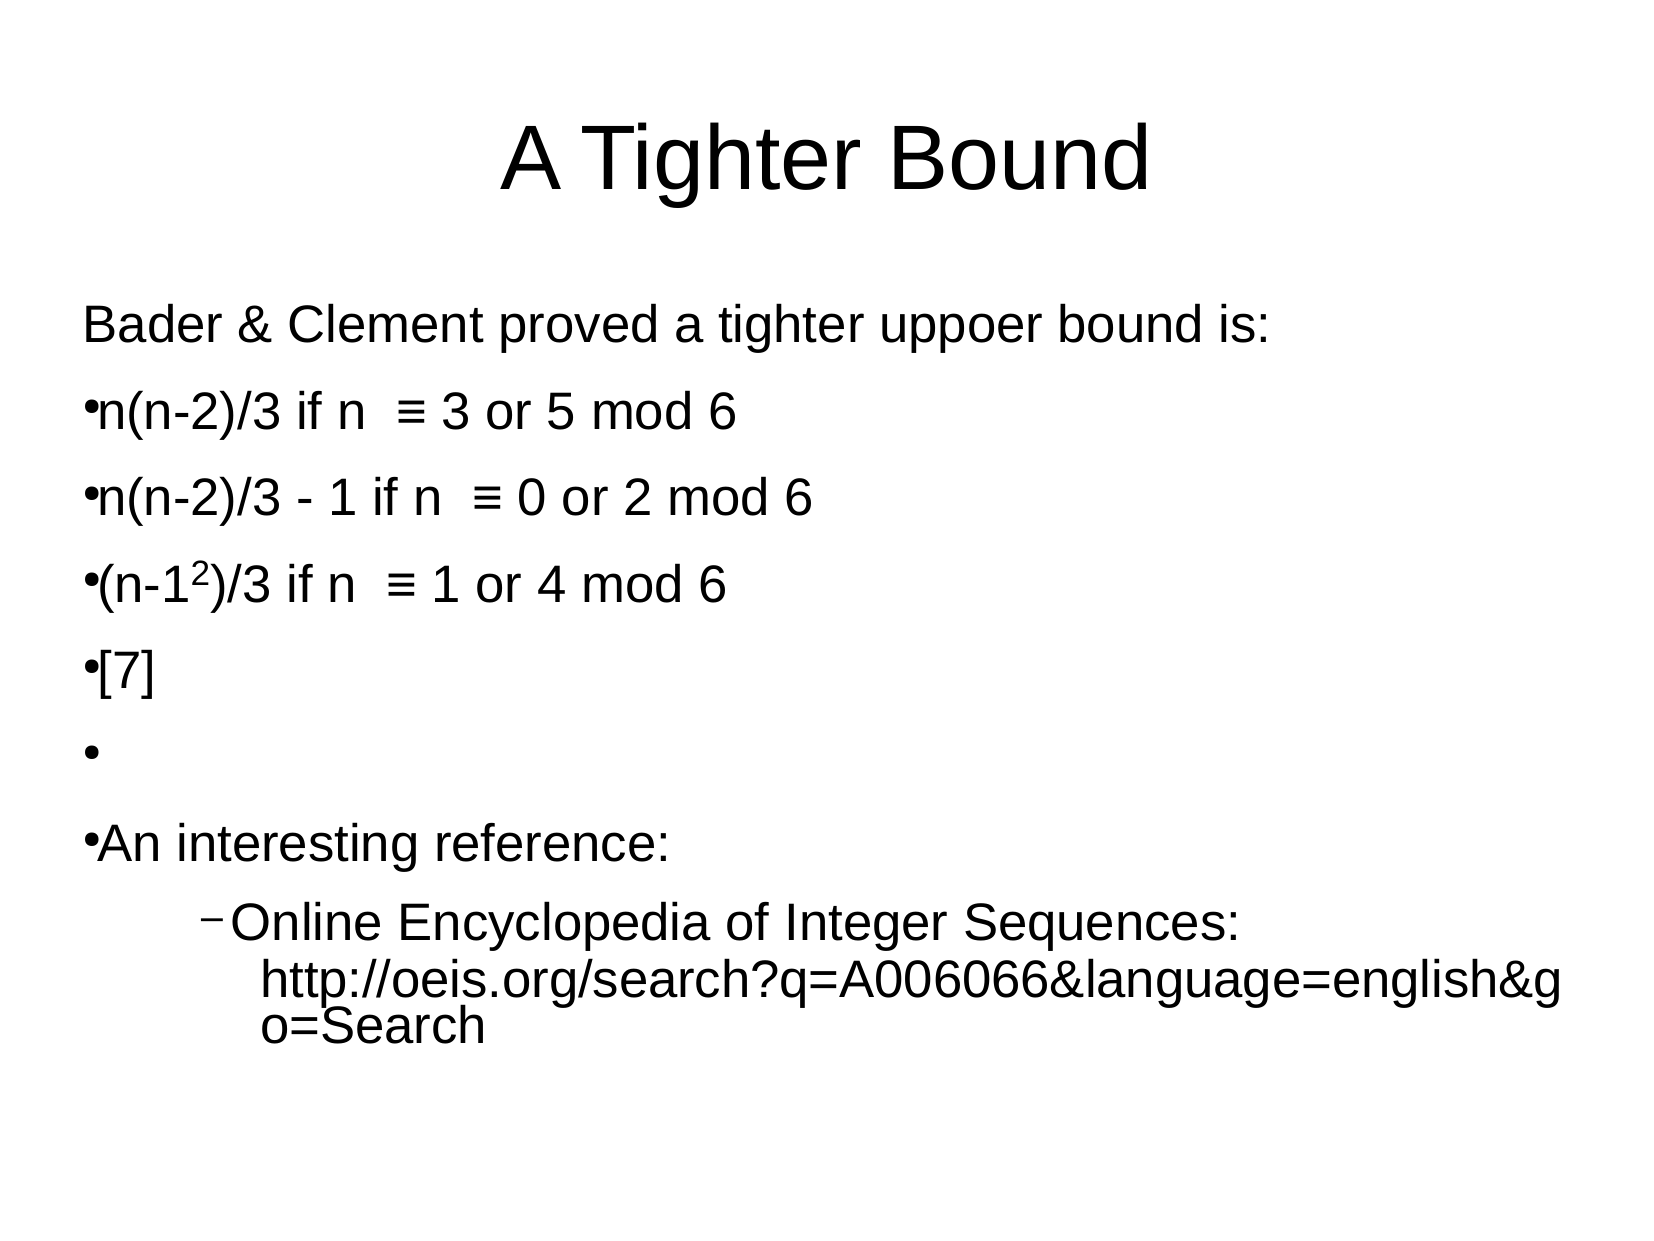

# A Tighter Bound
Bader & Clement proved a tighter uppoer bound is:
n(n-2)/3 if n ≡ 3 or 5 mod 6
n(n-2)/3 - 1 if n ≡ 0 or 2 mod 6
(n-12)/3 if n ≡ 1 or 4 mod 6
[7]
An interesting reference:
Online Encyclopedia of Integer Sequences:http://oeis.org/search?q=A006066&language=english&go=Search